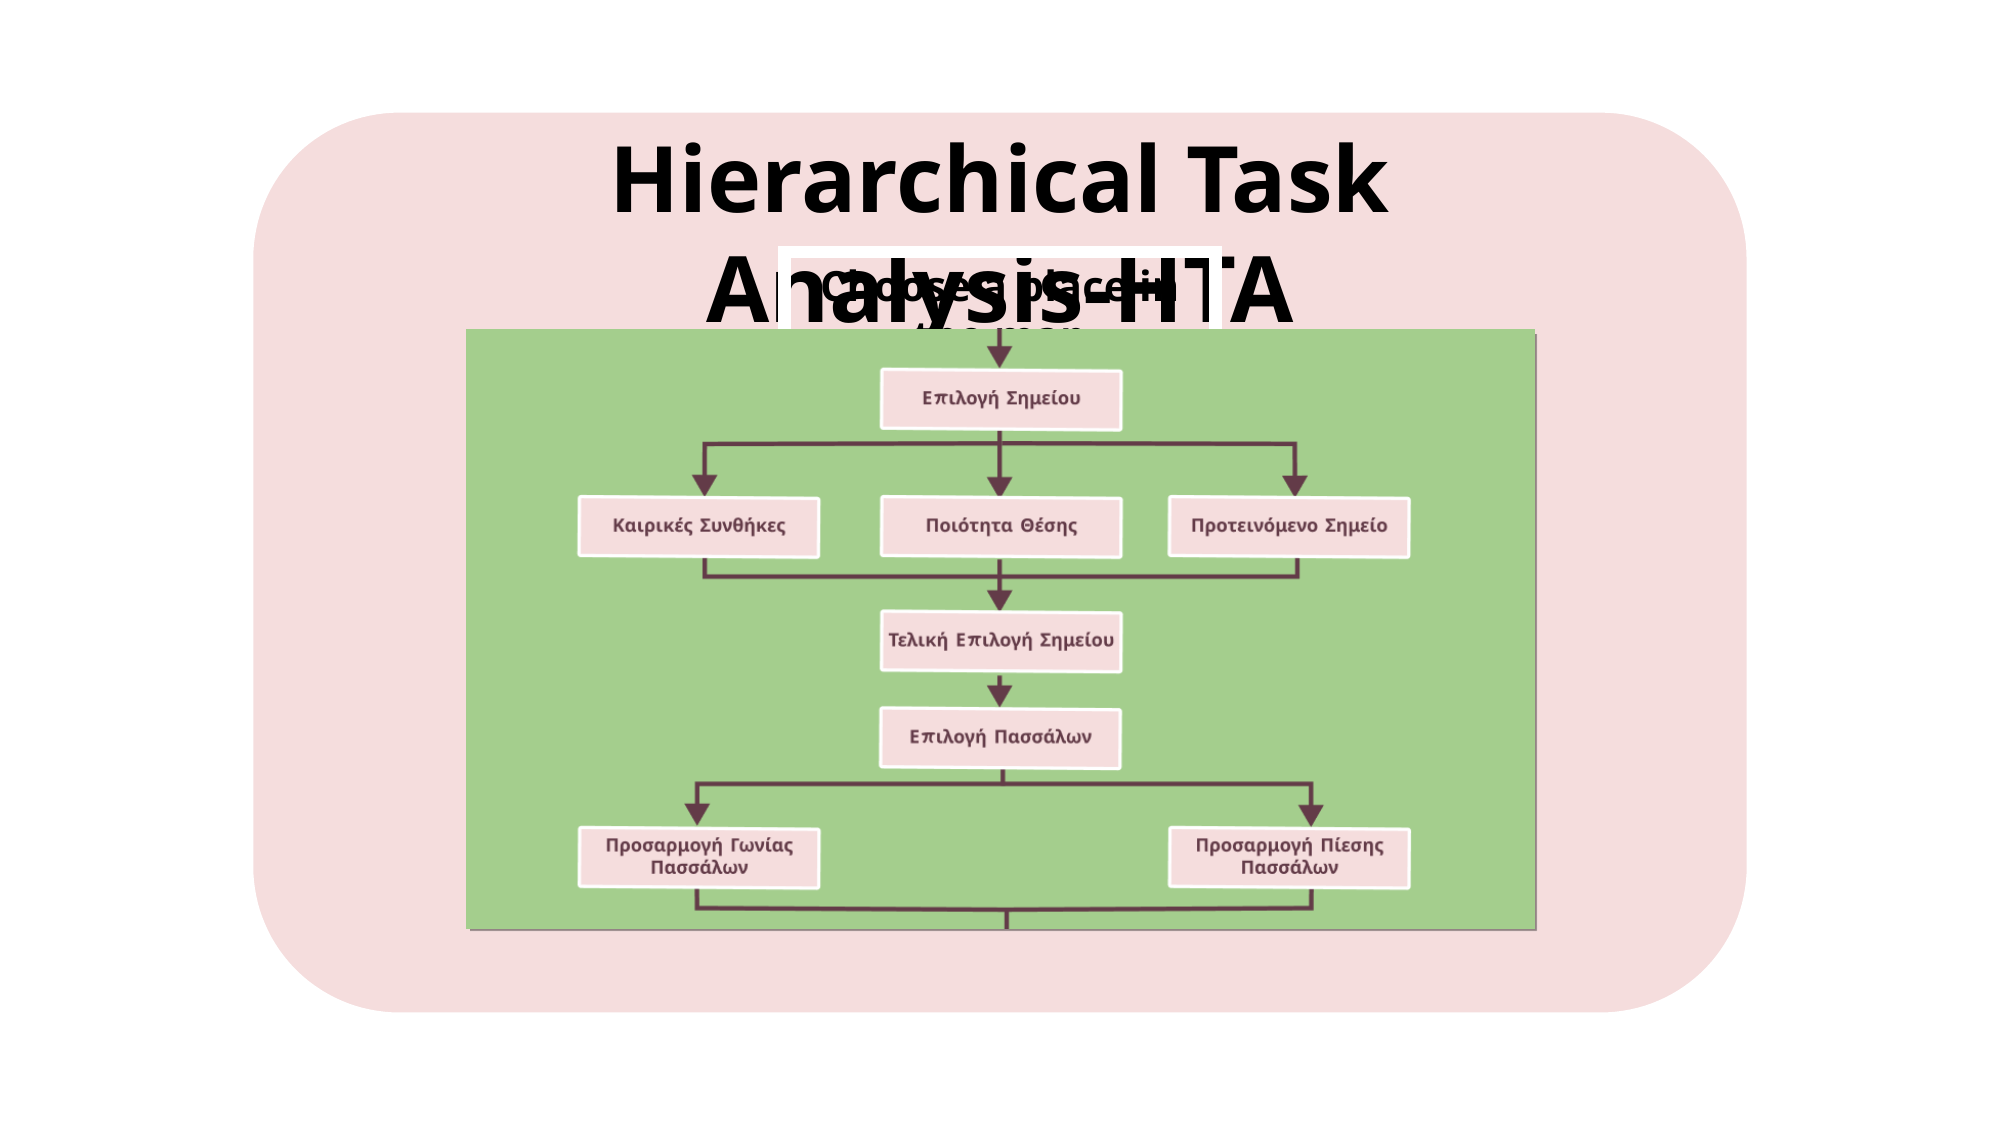

Hierarchical Task Analysis-HTA
Choose a place in the map